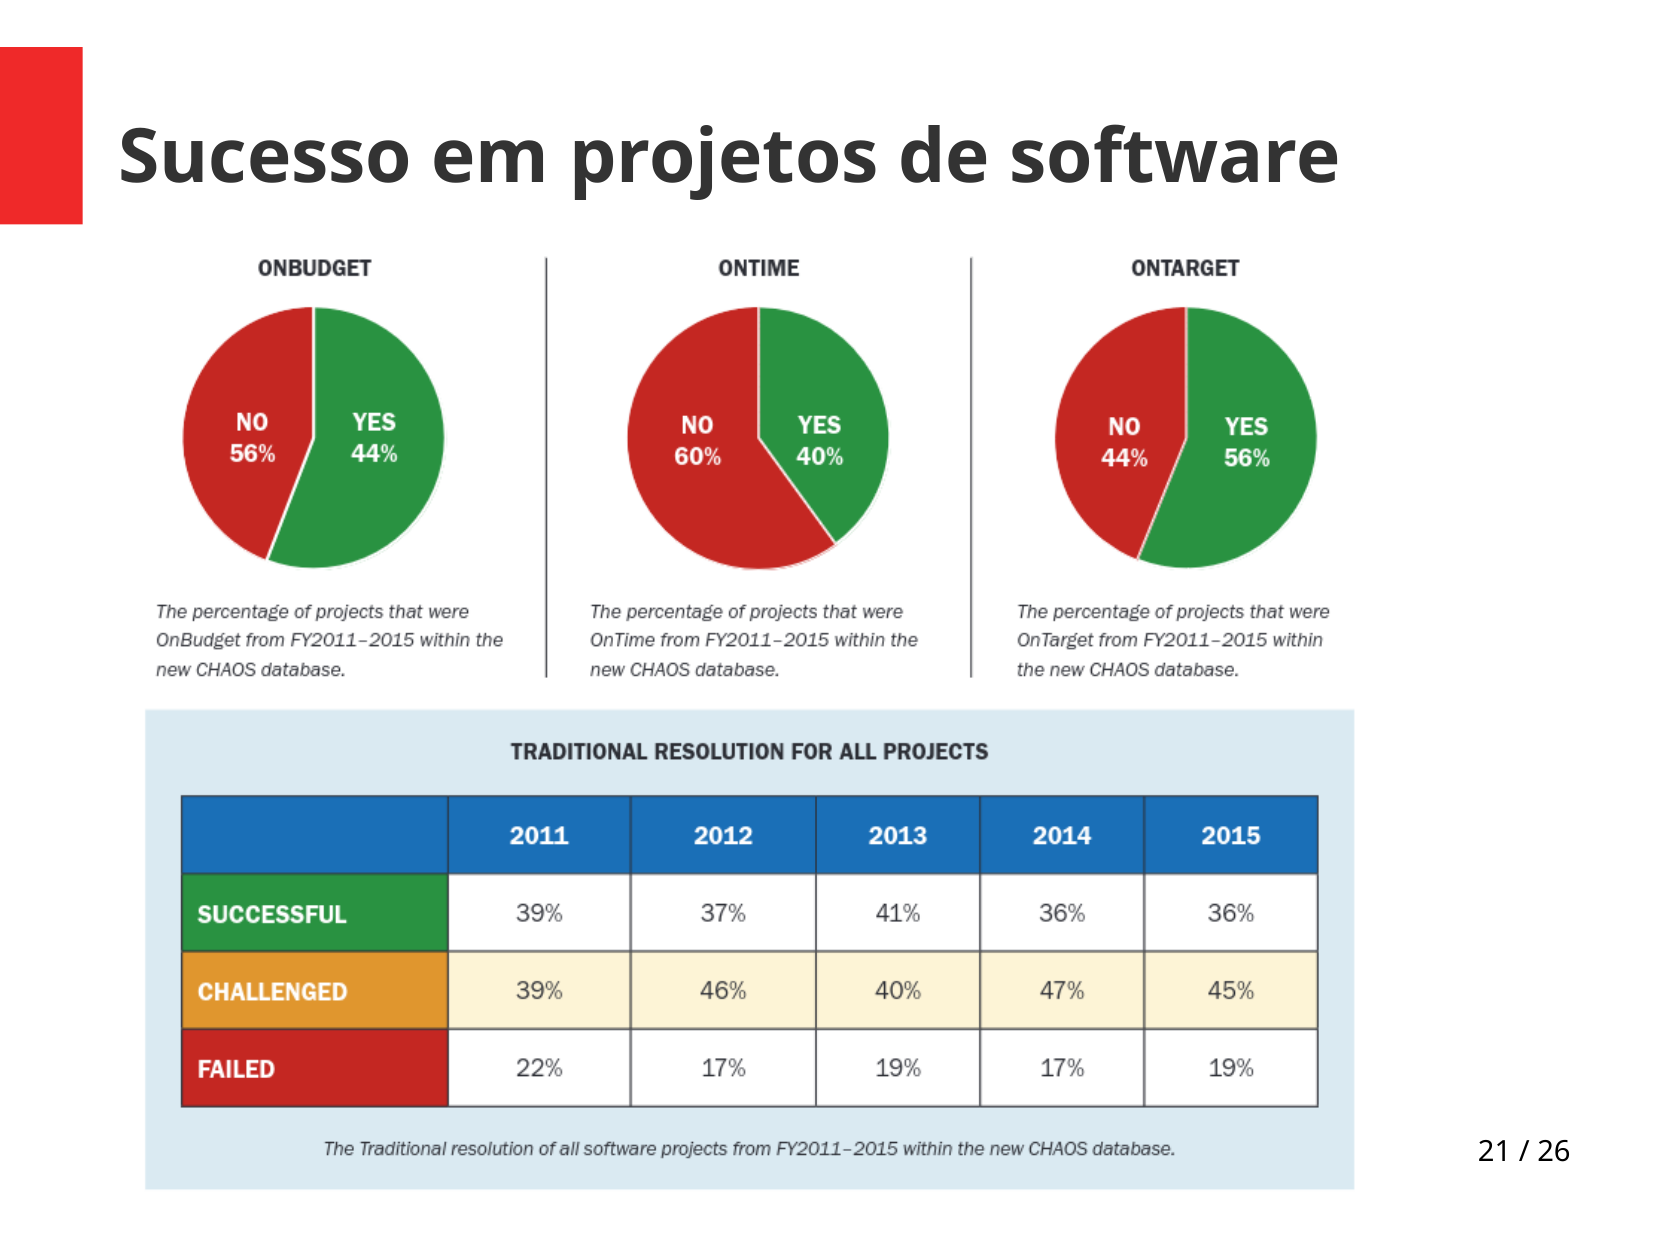

# Sucesso em projetos de software
21